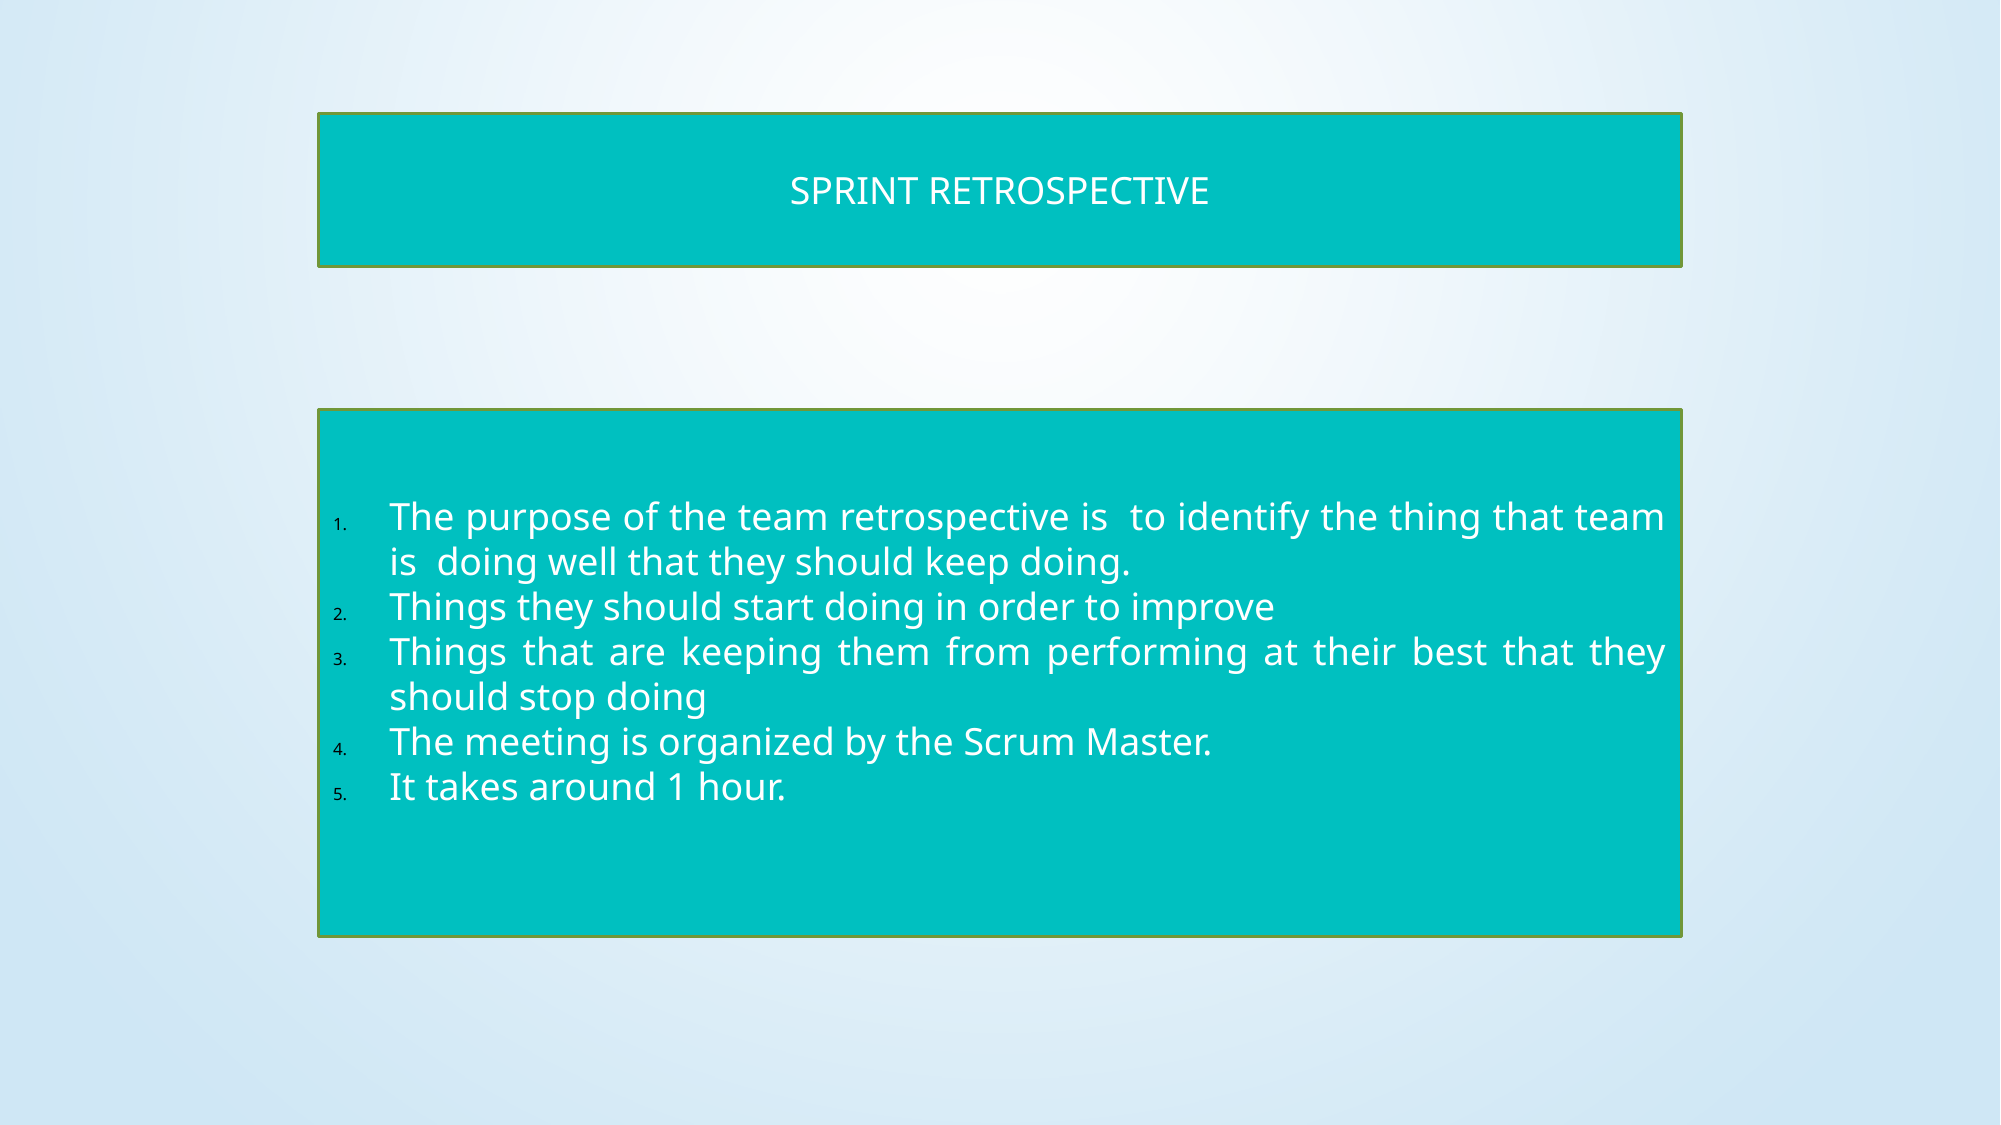

SPRINT RETROSPECTIVE
The purpose of the team retrospective is to identify the thing that team is doing well that they should keep doing.
Things they should start doing in order to improve
Things that are keeping them from performing at their best that they should stop doing
The meeting is organized by the Scrum Master.
It takes around 1 hour.